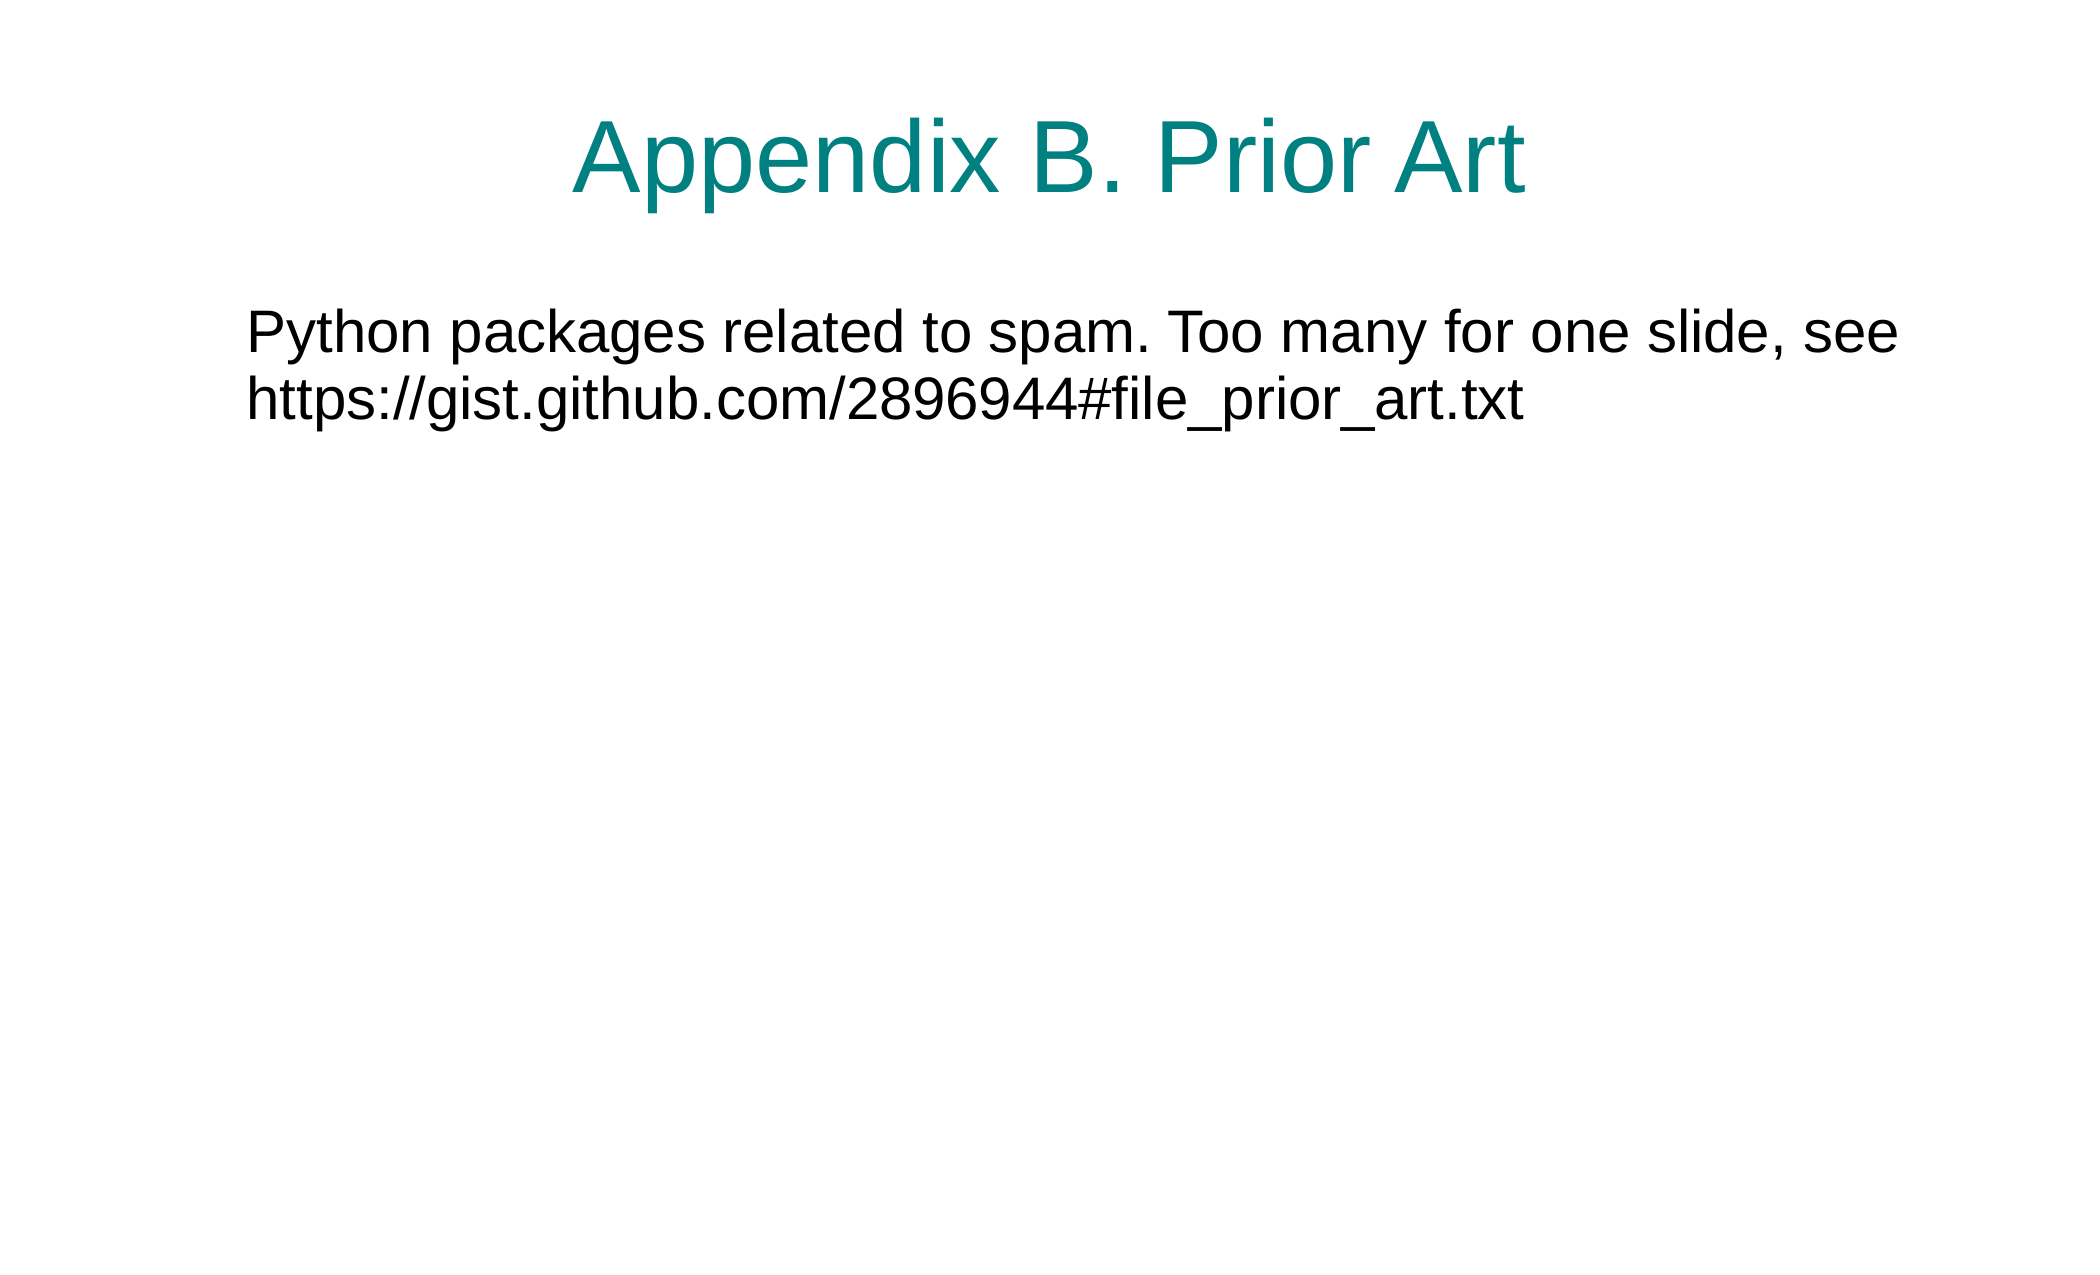

# Appendix B. Prior Art
Python packages related to spam. Too many for one slide, see https://gist.github.com/2896944#file_prior_art.txt